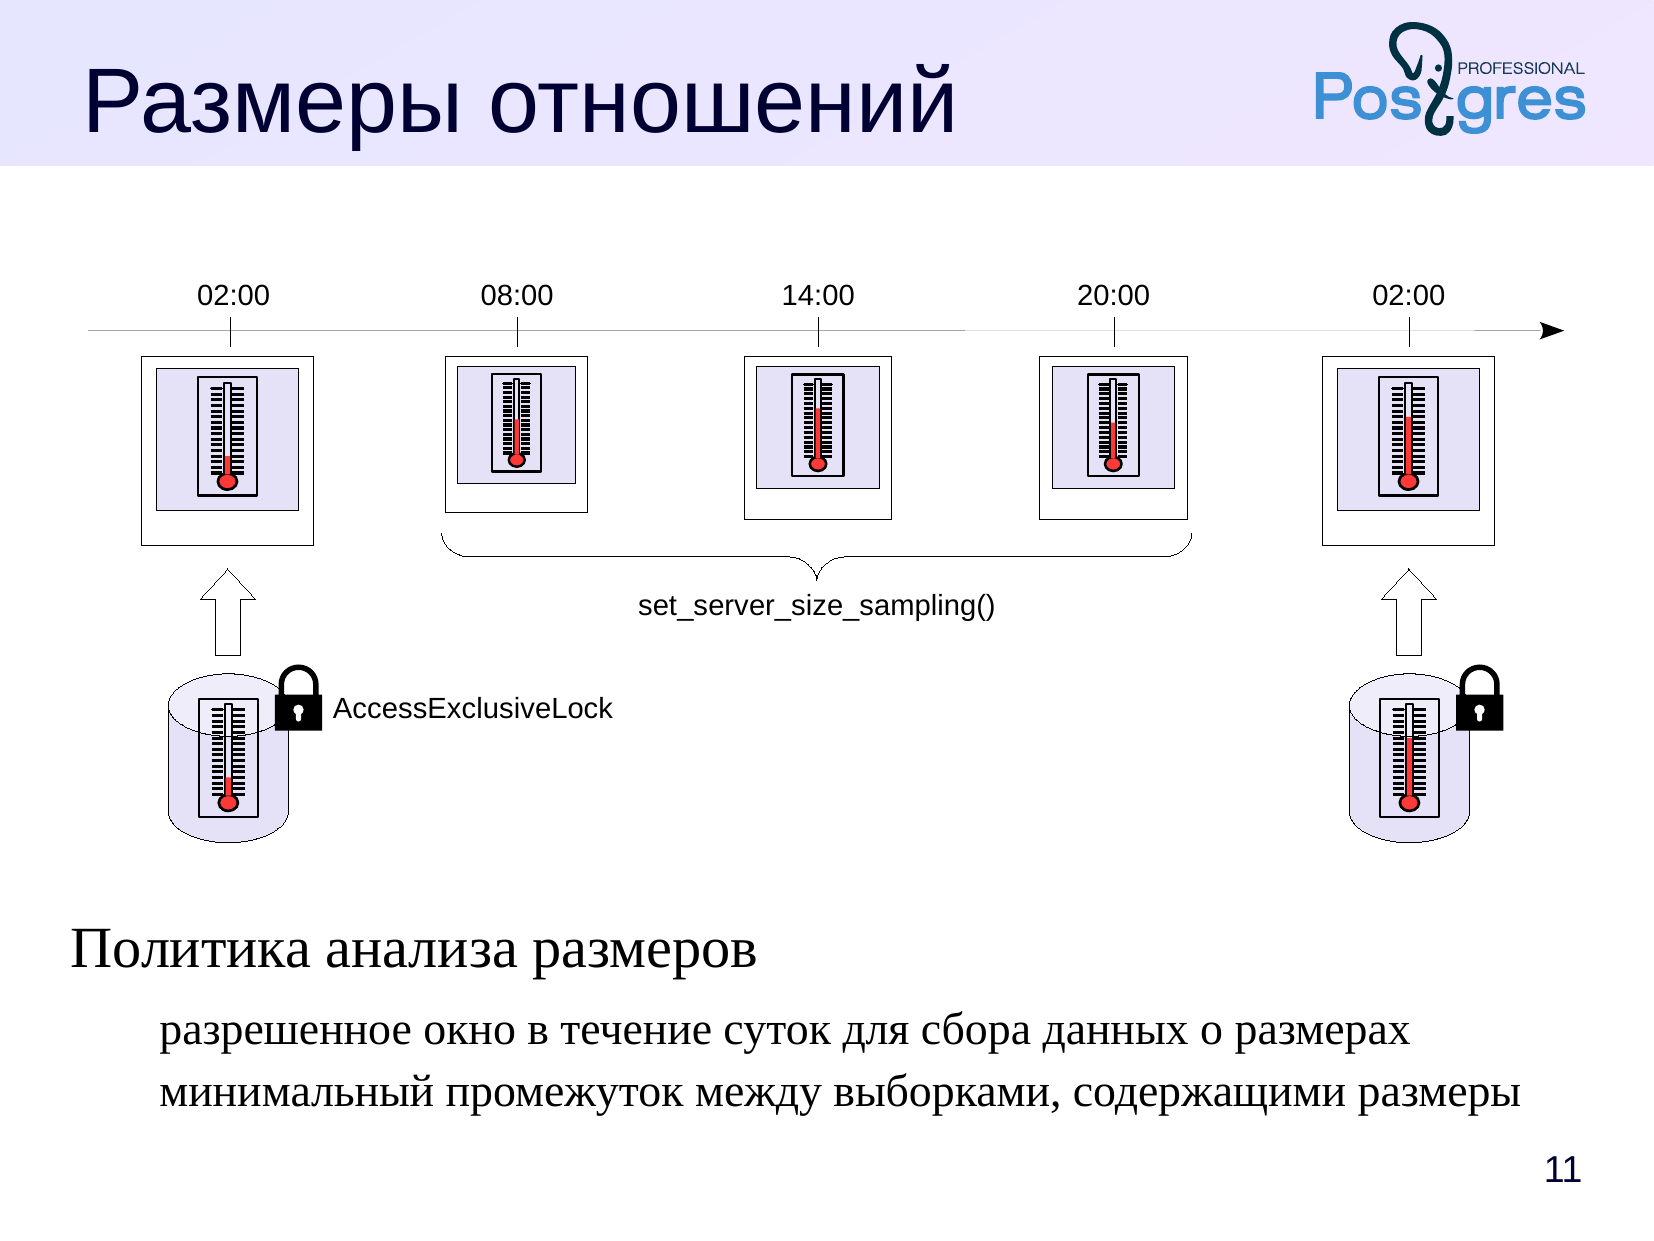

# Размеры отношений
02:00
08:00
14:00
02:00
20:00
set_server_size_sampling()
AccessExclusiveLock
Политика анализа размеров
разрешенное окно в течение суток для сбора данных о размерах
минимальный промежуток между выборками, содержащими размеры